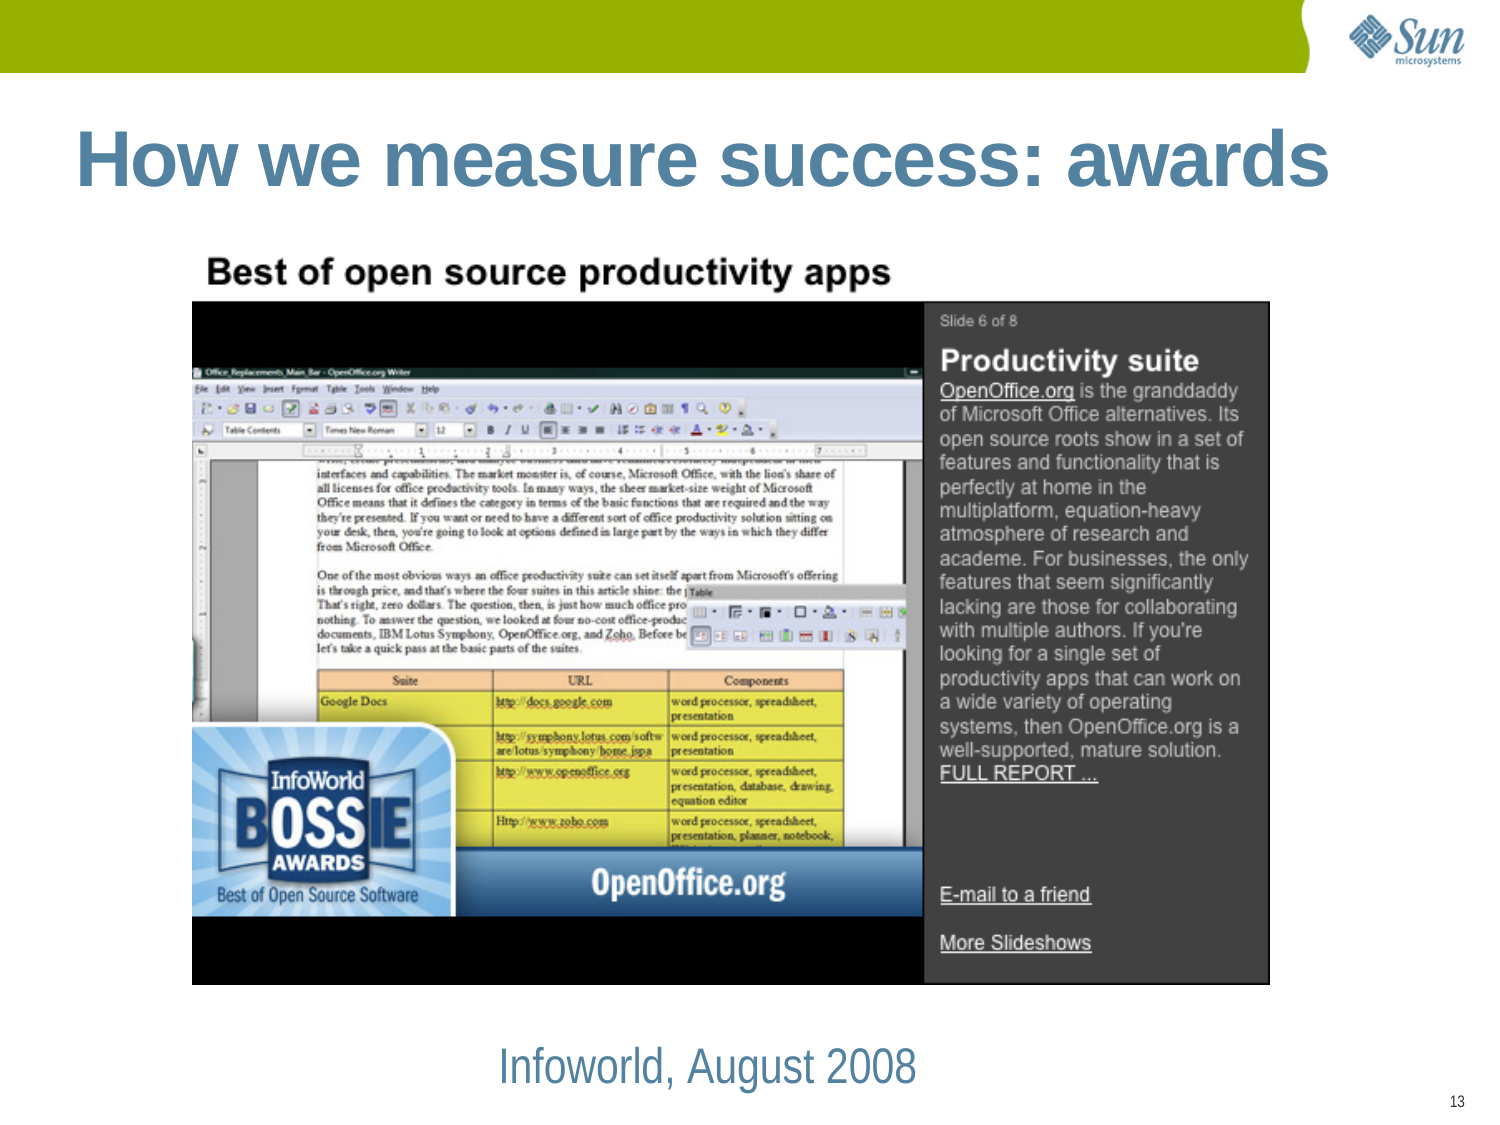

# How we measure success: awards
Infoworld, August 2008